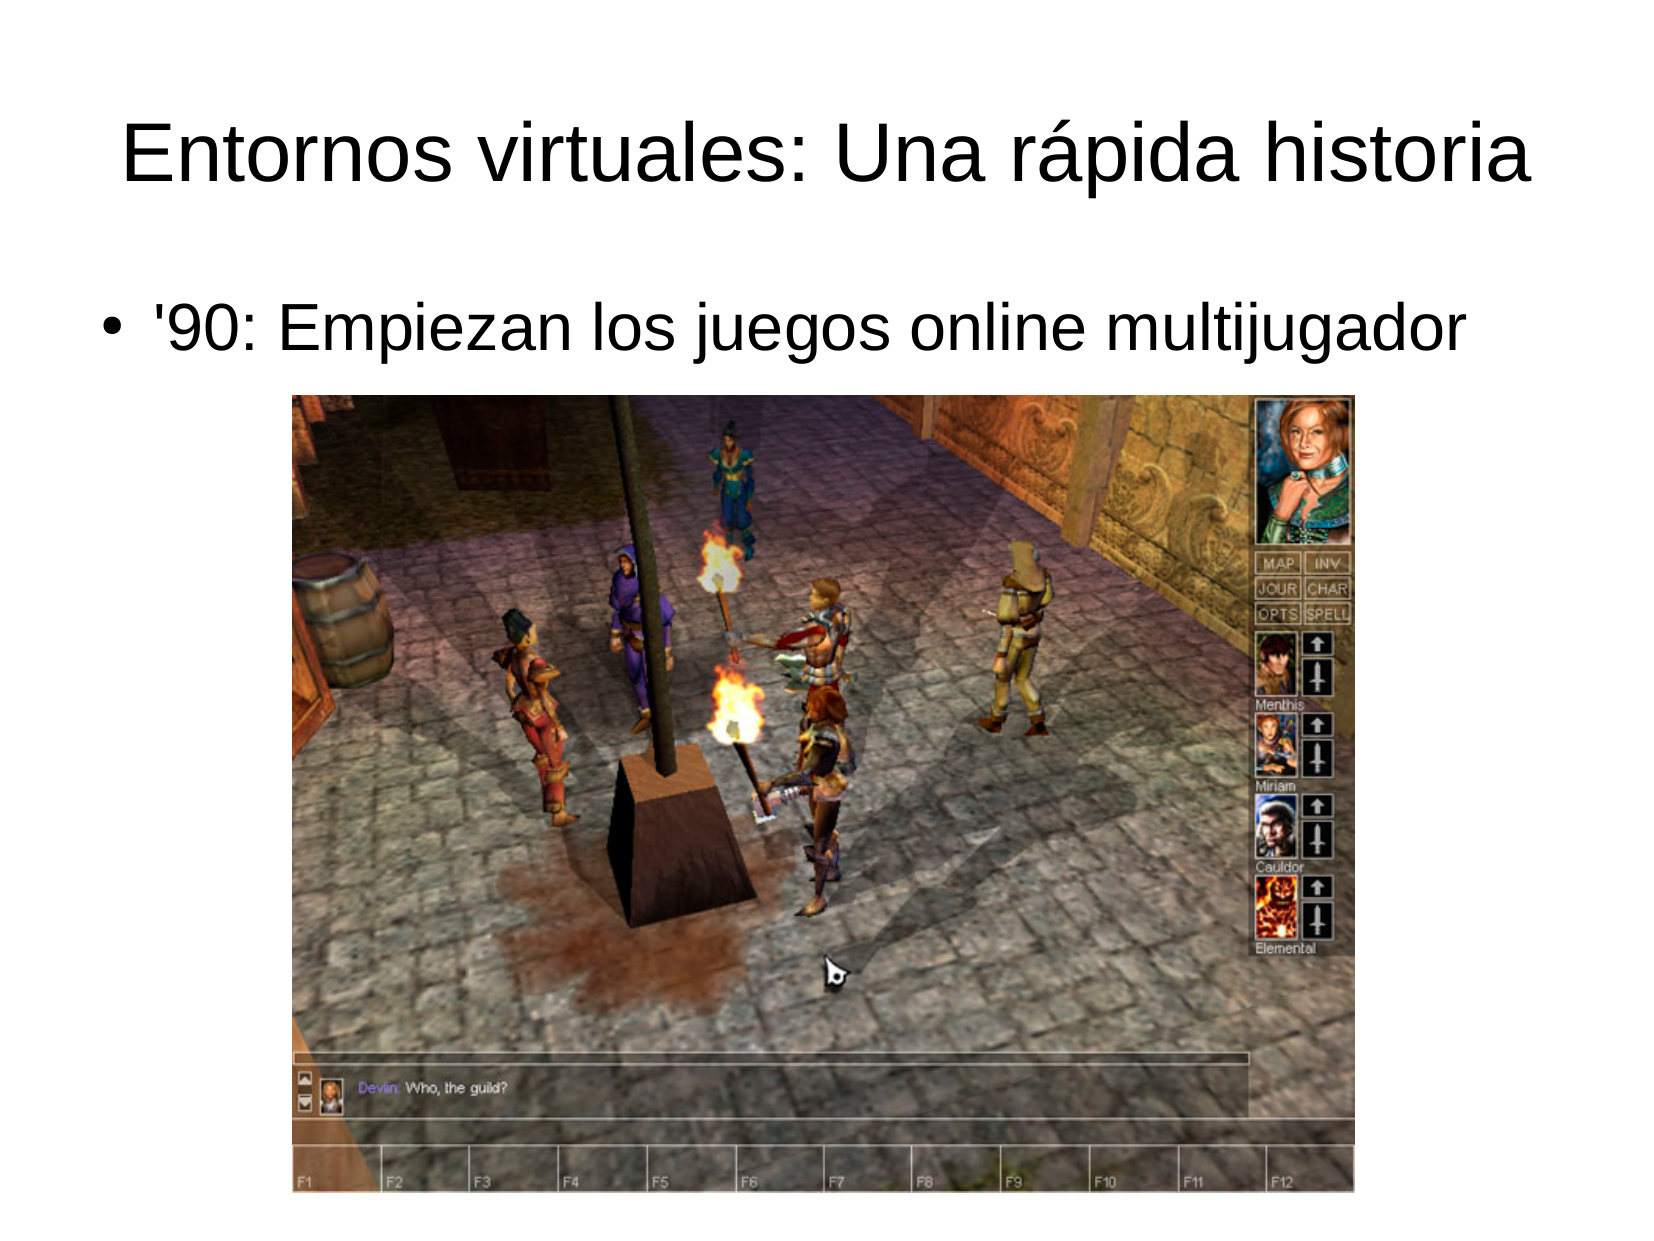

# Entornos virtuales: Una rápida historia
'90: Empiezan los juegos online multijugador